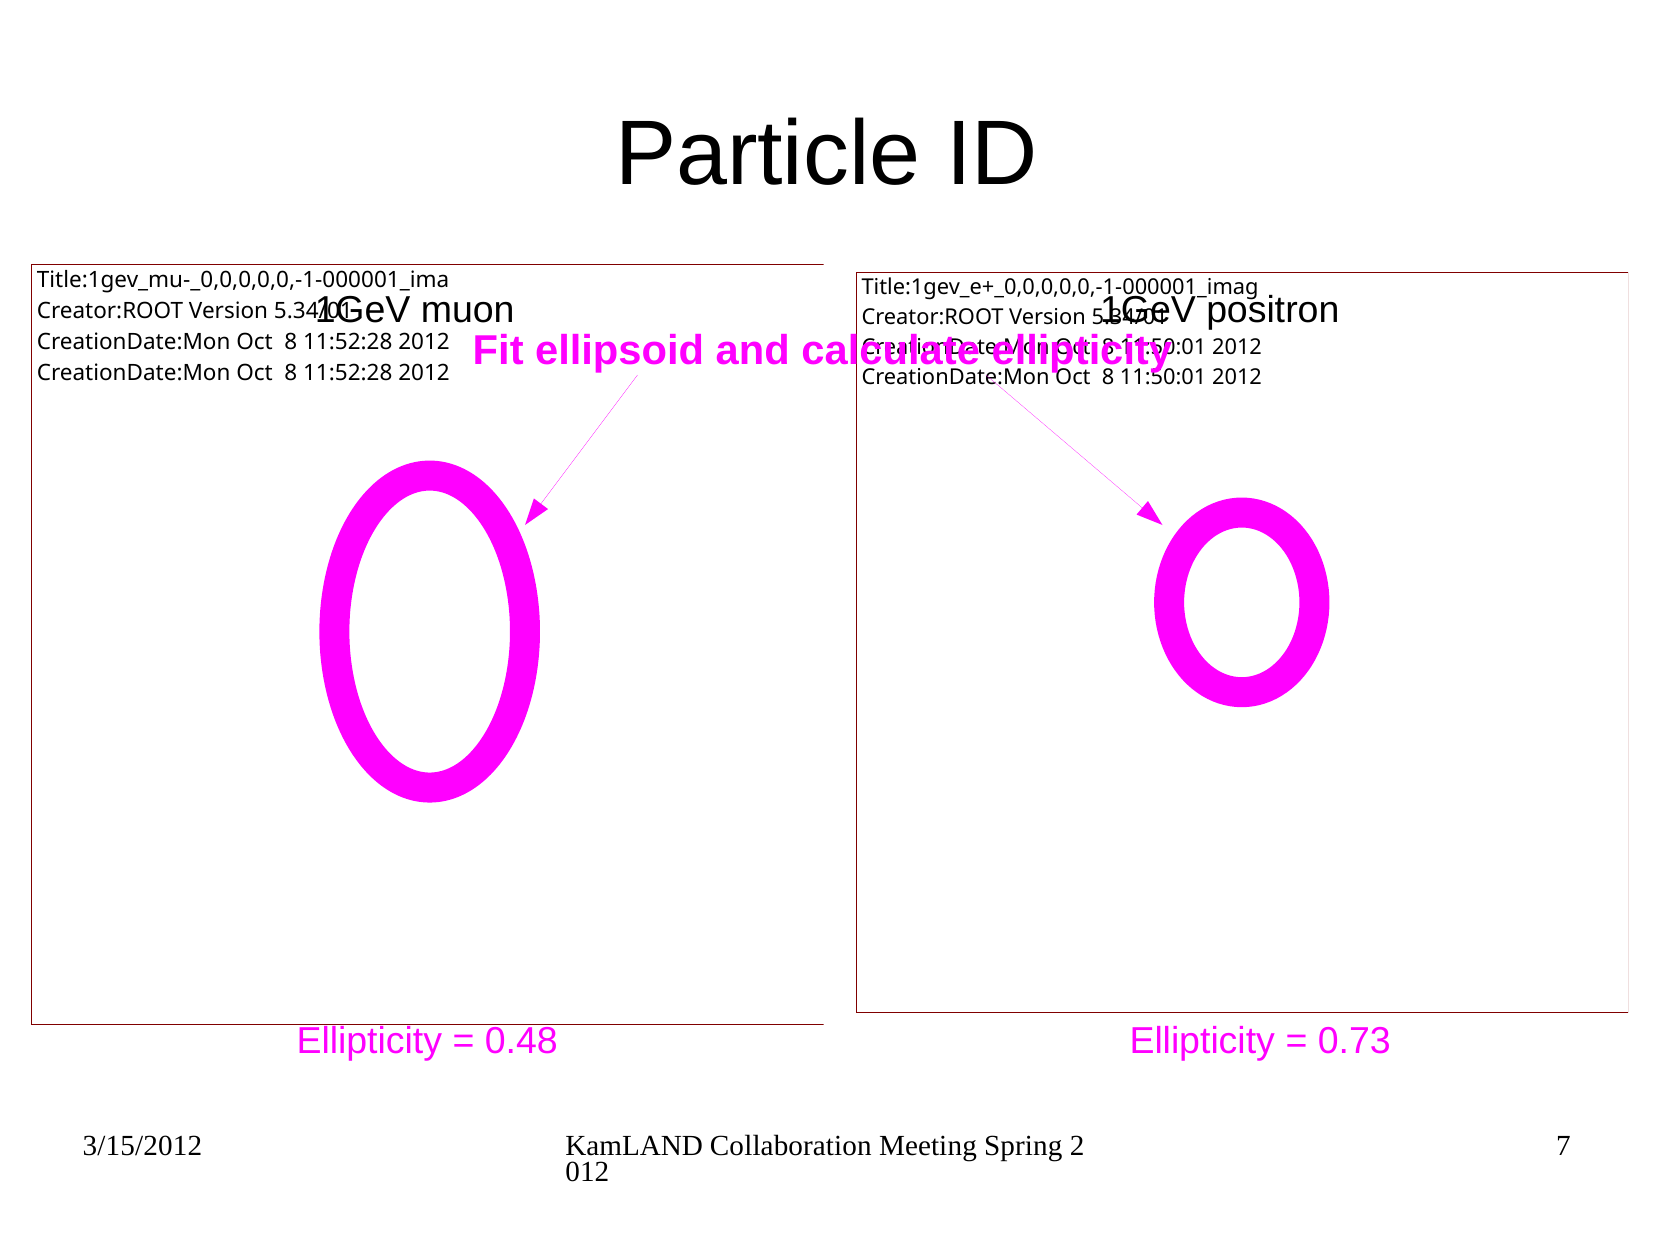

# Particle ID
1GeV muon
1GeV positron
Fit ellipsoid and calculate ellipticity
Ellipticity = 0.48
Ellipticity = 0.73
3/15/2012
KamLAND Collaboration Meeting Spring 2012
7